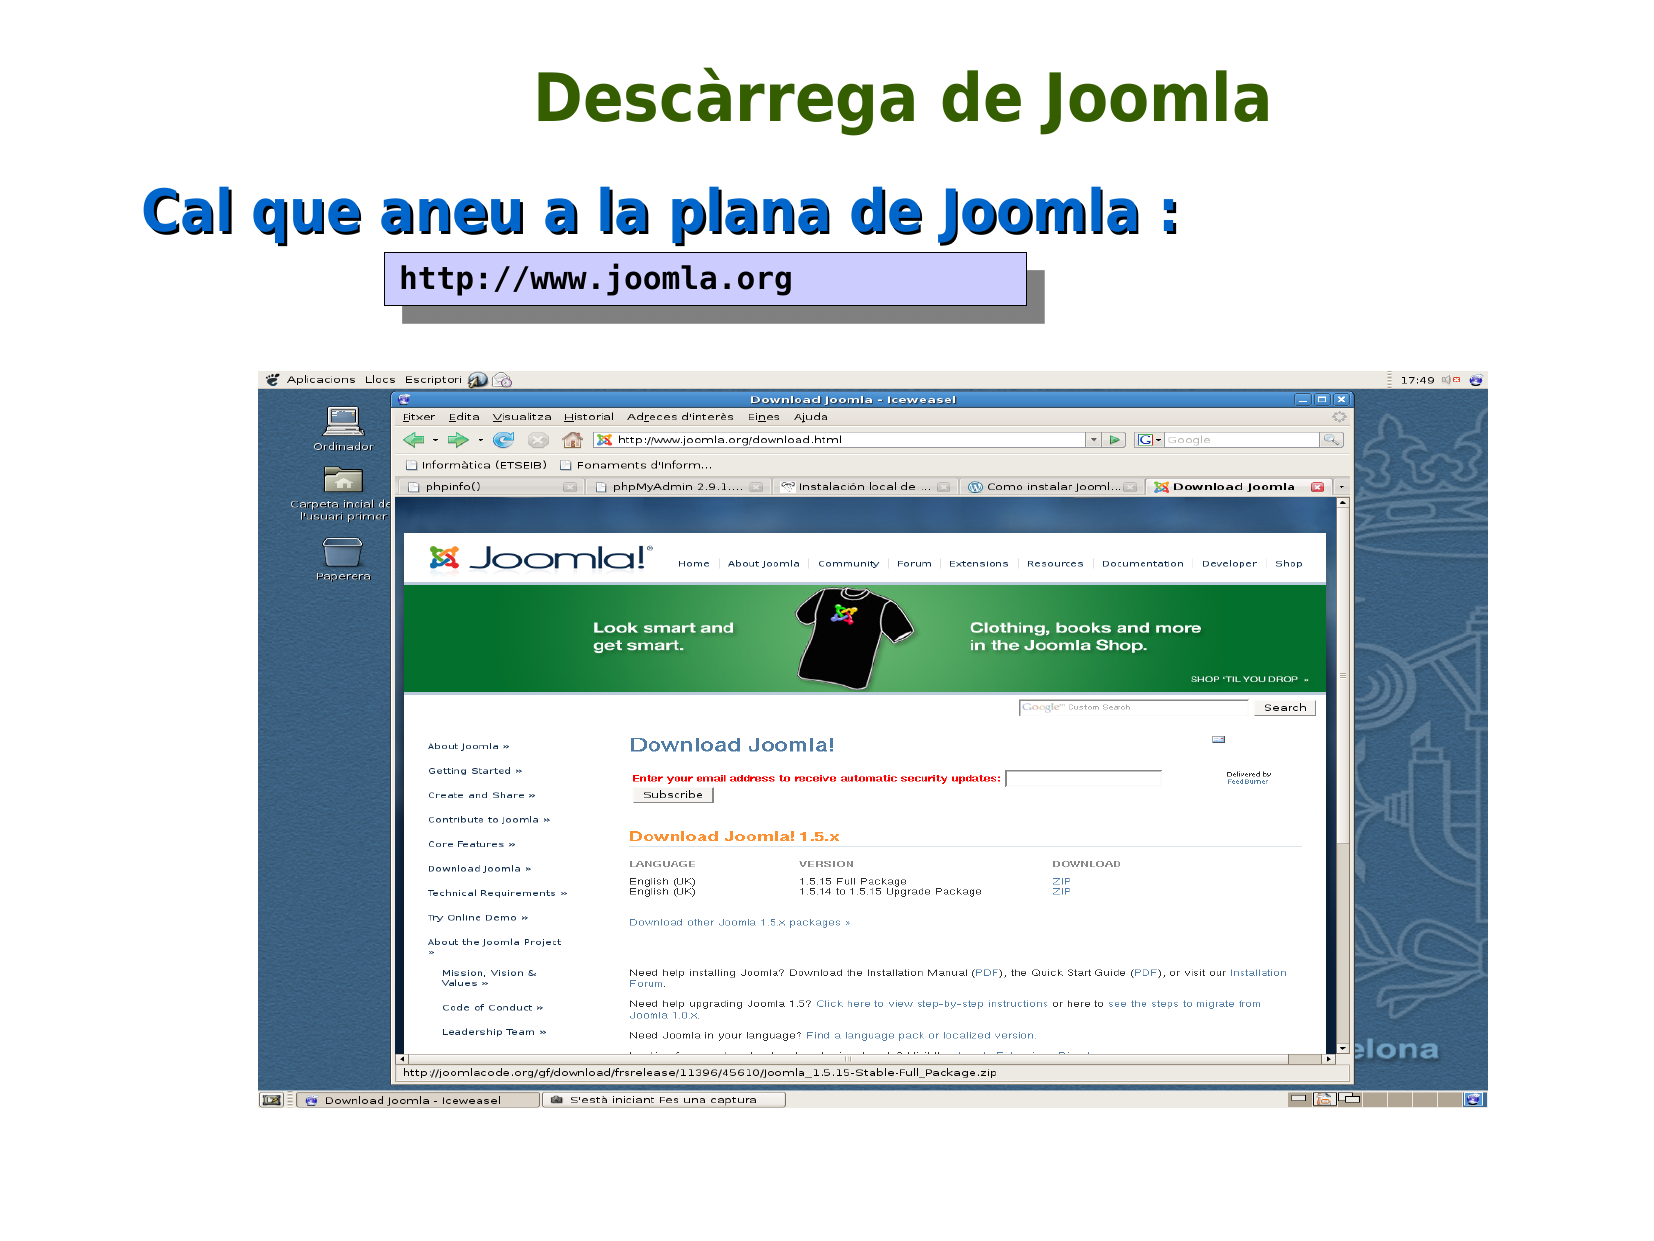

# Descàrrega de Joomla
Cal que aneu a la plana de Joomla :
http://www.joomla.org